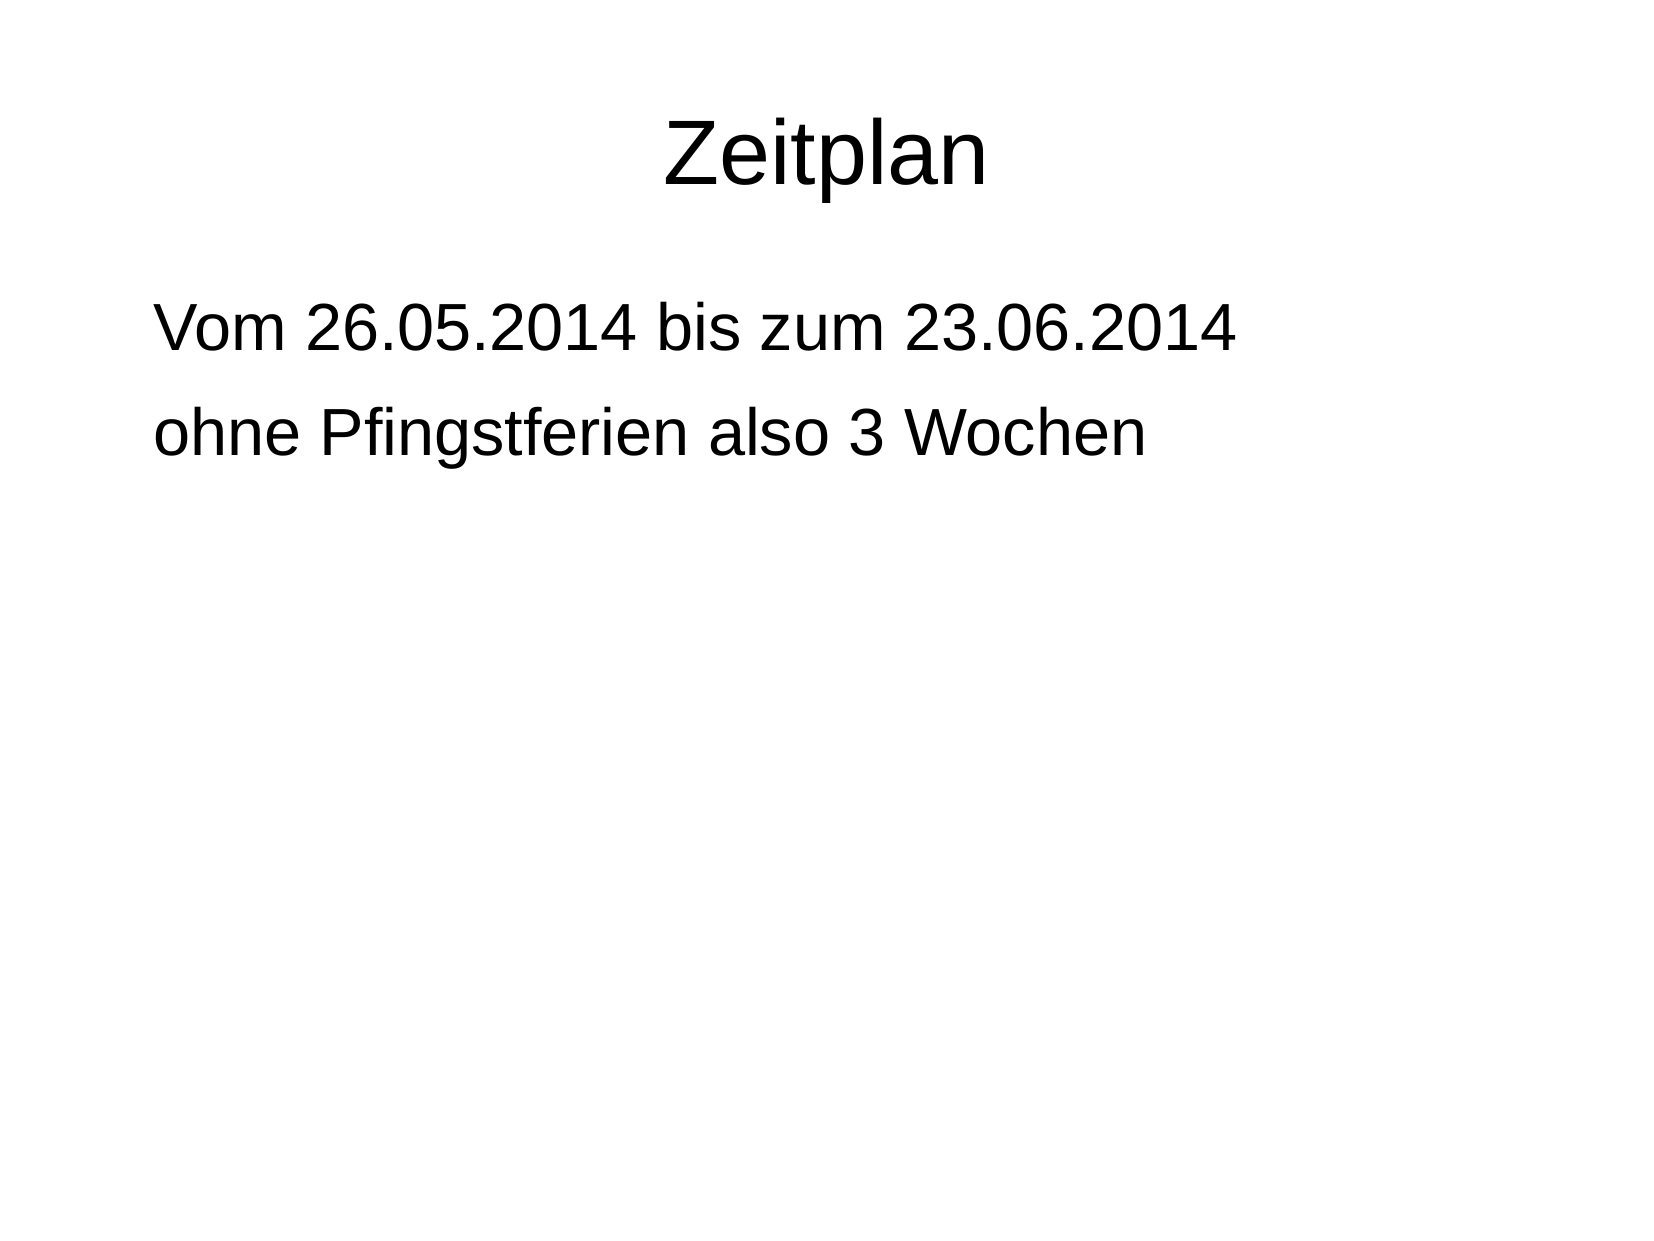

# Zeitplan
Vom 26.05.2014 bis zum 23.06.2014
ohne Pfingstferien also 3 Wochen